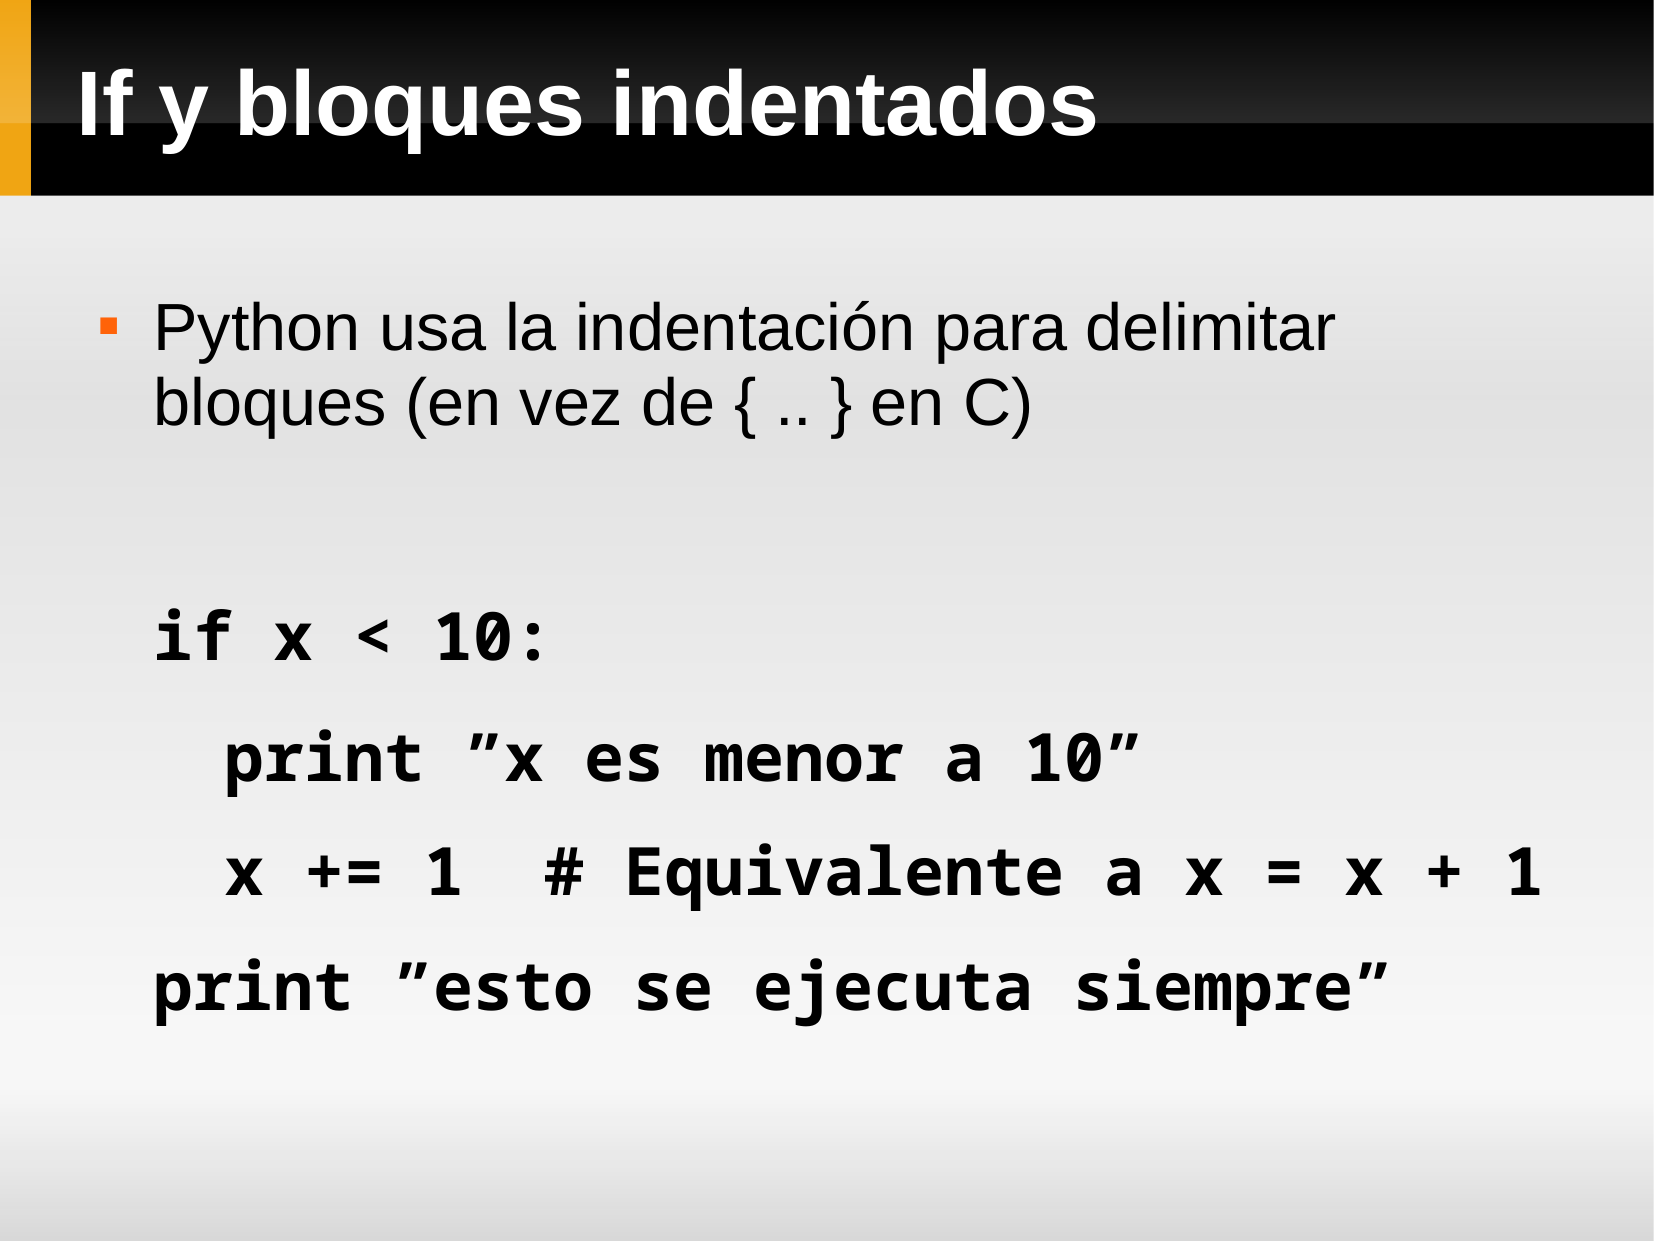

# If y bloques indentados
Python usa la indentación para delimitar bloques (en vez de { .. } en C)
if x < 10:
print ”x es menor a 10”
x += 1 # Equivalente a x = x + 1
print ”esto se ejecuta siempre”